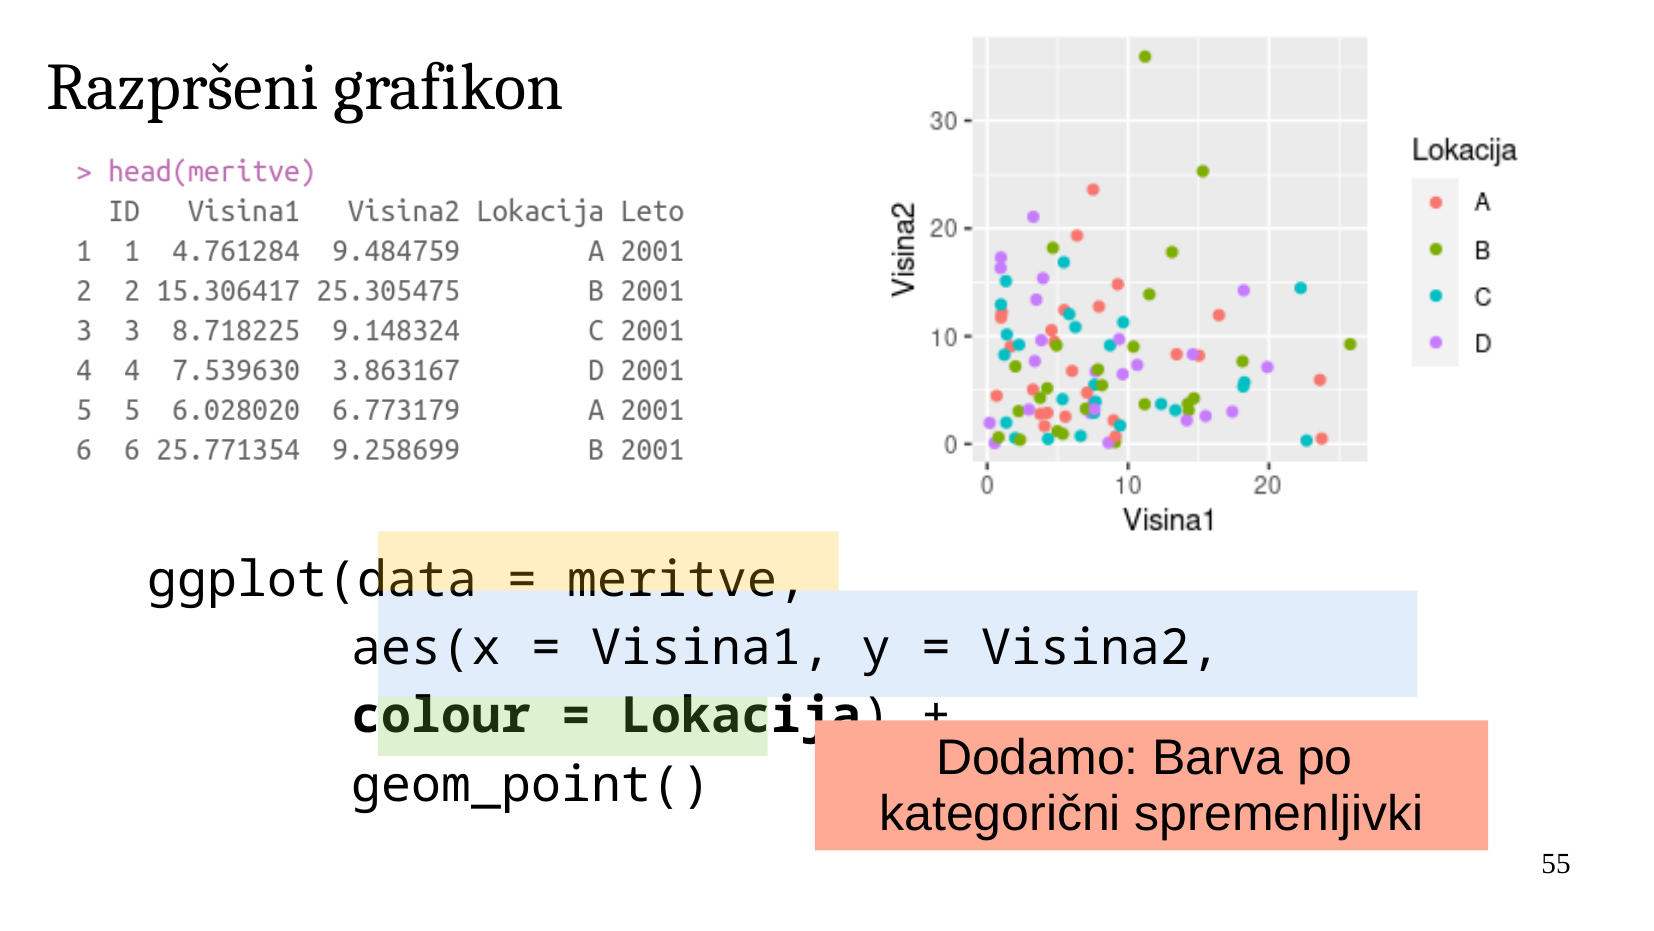

Razpršeni grafikon
# ggplot(data = meritve, aes(x = Visina1, y = Visina2, colour = Lokacija) + geom_point()
Dodamo: Barva po
kategorični spremenljivki
55